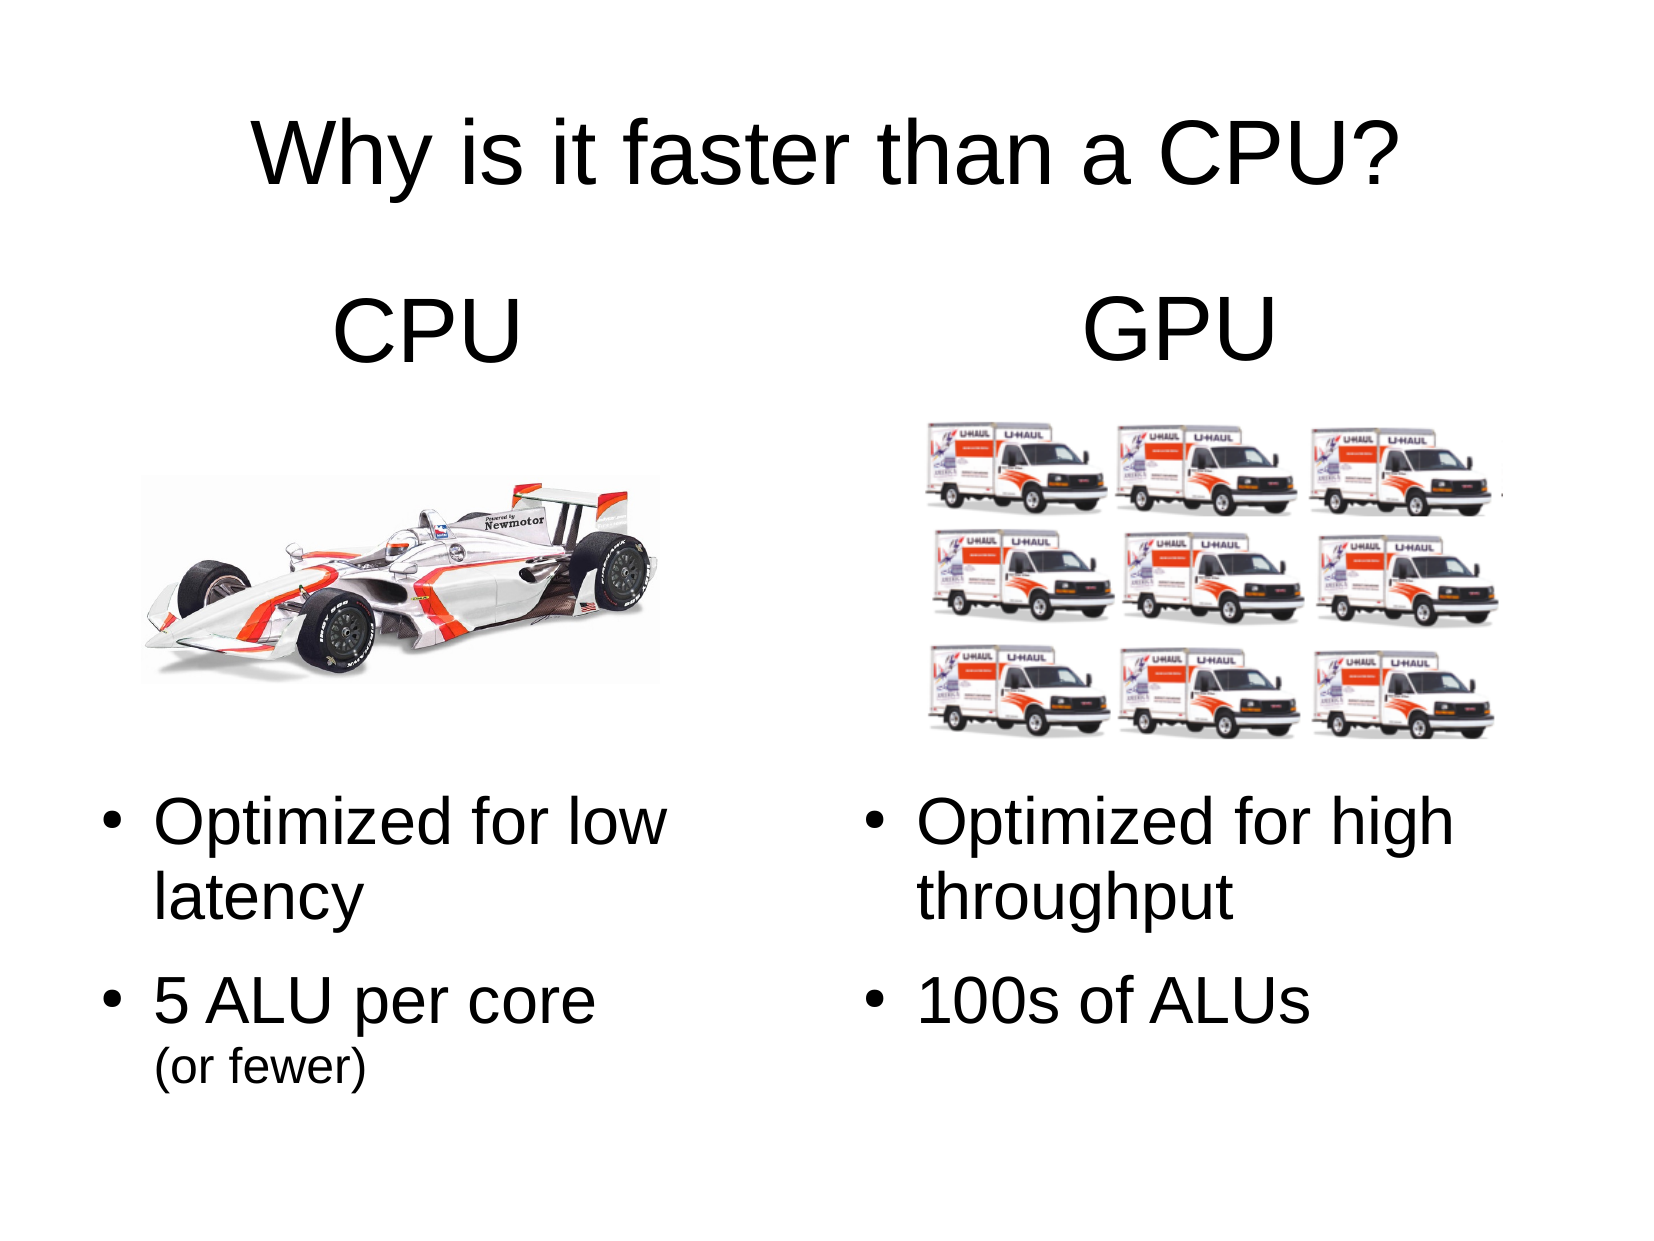

# Why is it faster than a CPU?
GPU
CPU
Optimized for low latency
5 ALU per core
(or fewer)
Optimized for high throughput
100s of ALUs